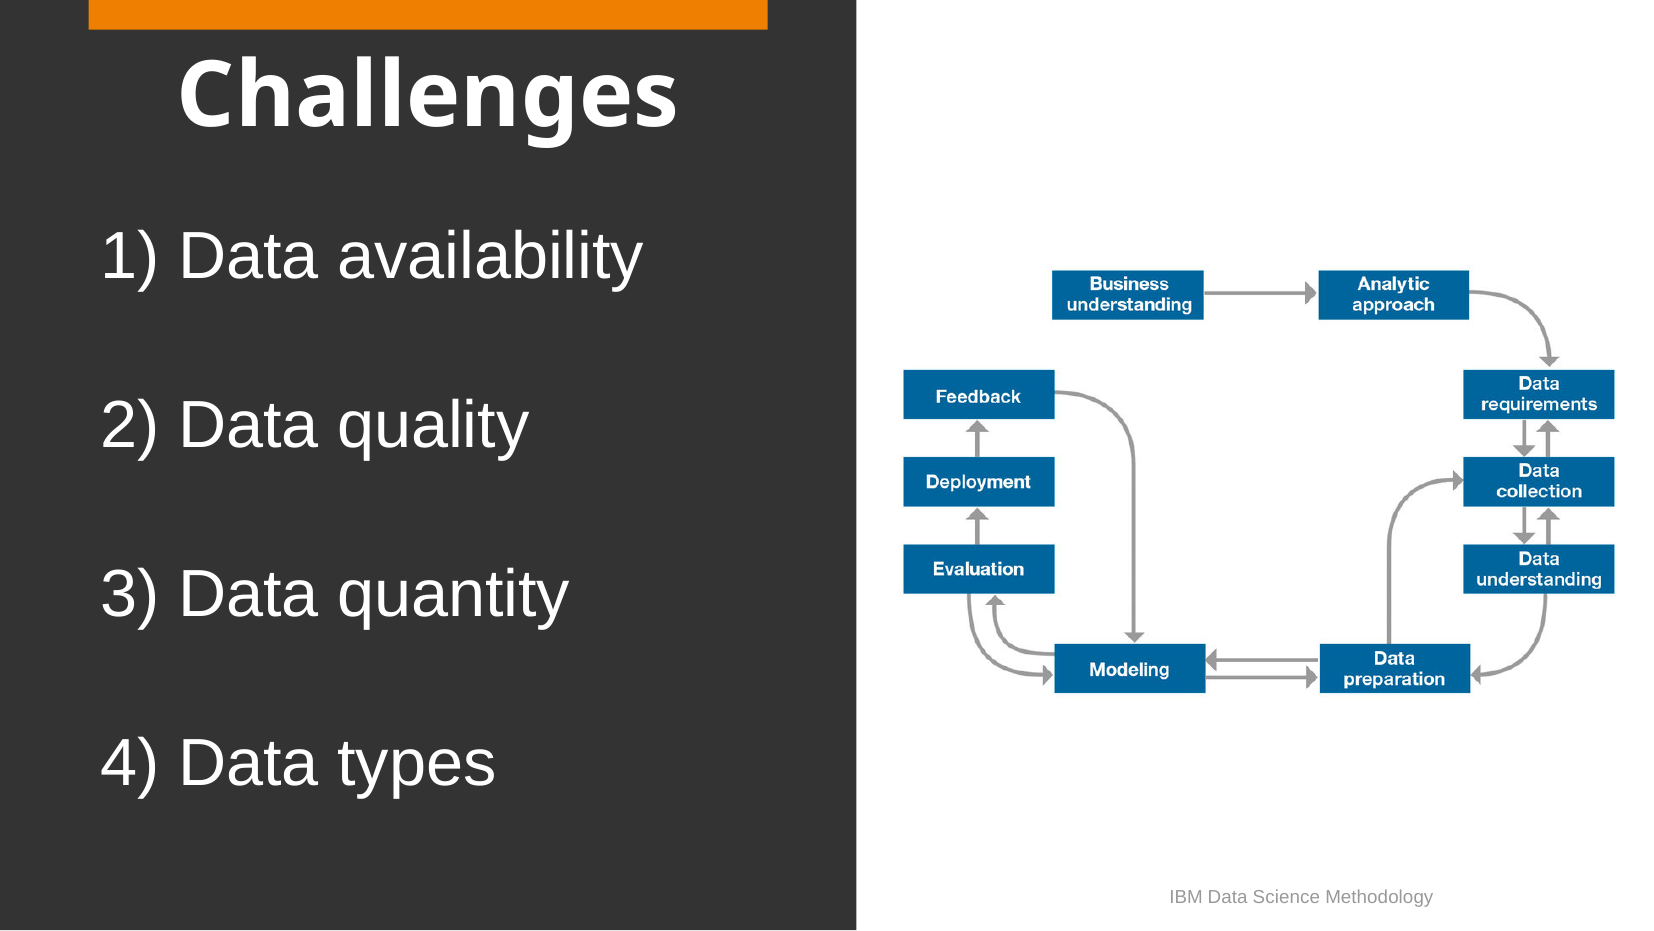

Challenges
#
 Data availability
 Data quality
 Data quantity
 Data types
IBM Data Science Methodology